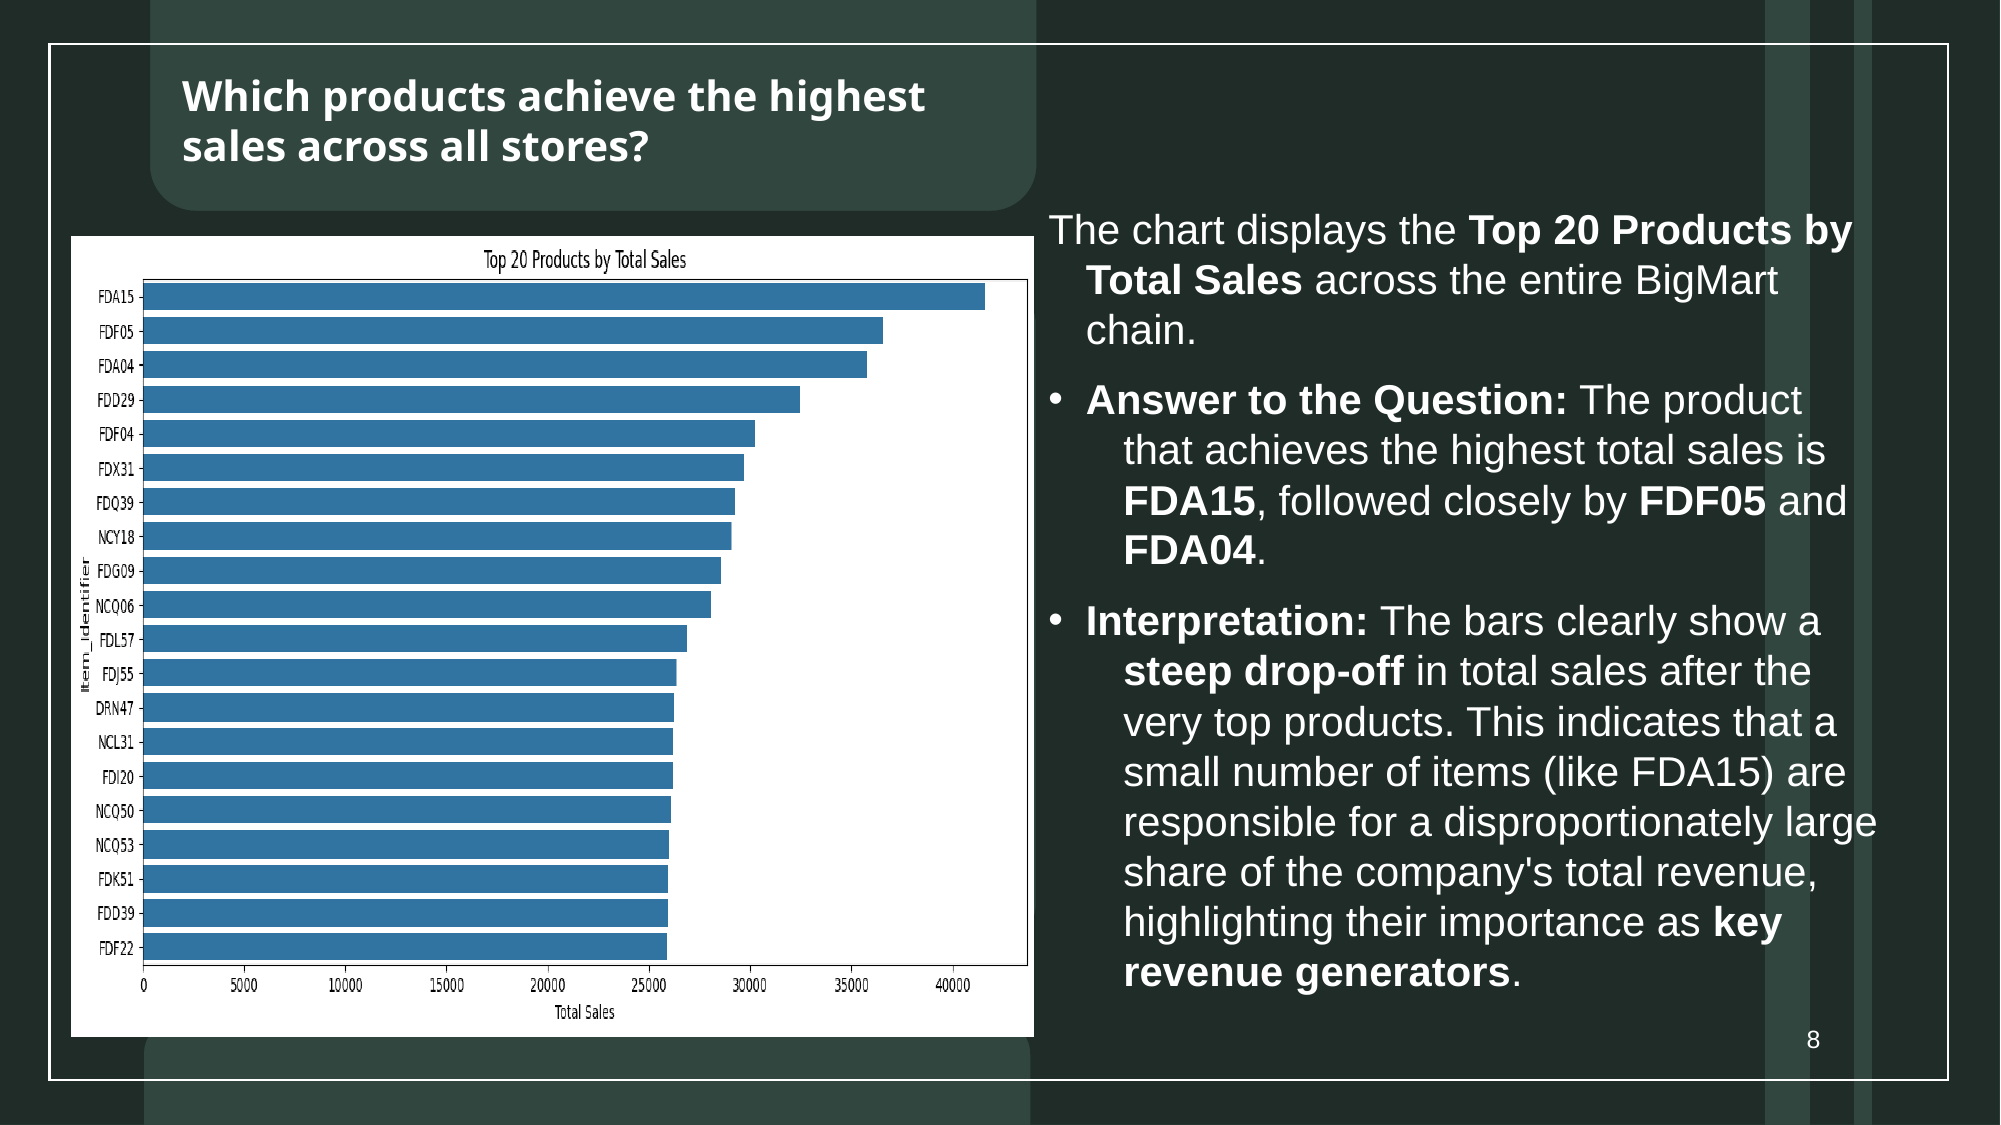

# Which products achieve the highest sales across all stores?
The chart displays the Top 20 Products by Total Sales across the entire BigMart chain.
Answer to the Question: The product that achieves the highest total sales is FDA15, followed closely by FDF05 and FDA04.
Interpretation: The bars clearly show a steep drop-off in total sales after the very top products. This indicates that a small number of items (like FDA15) are responsible for a disproportionately large share of the company's total revenue, highlighting their importance as key revenue generators.